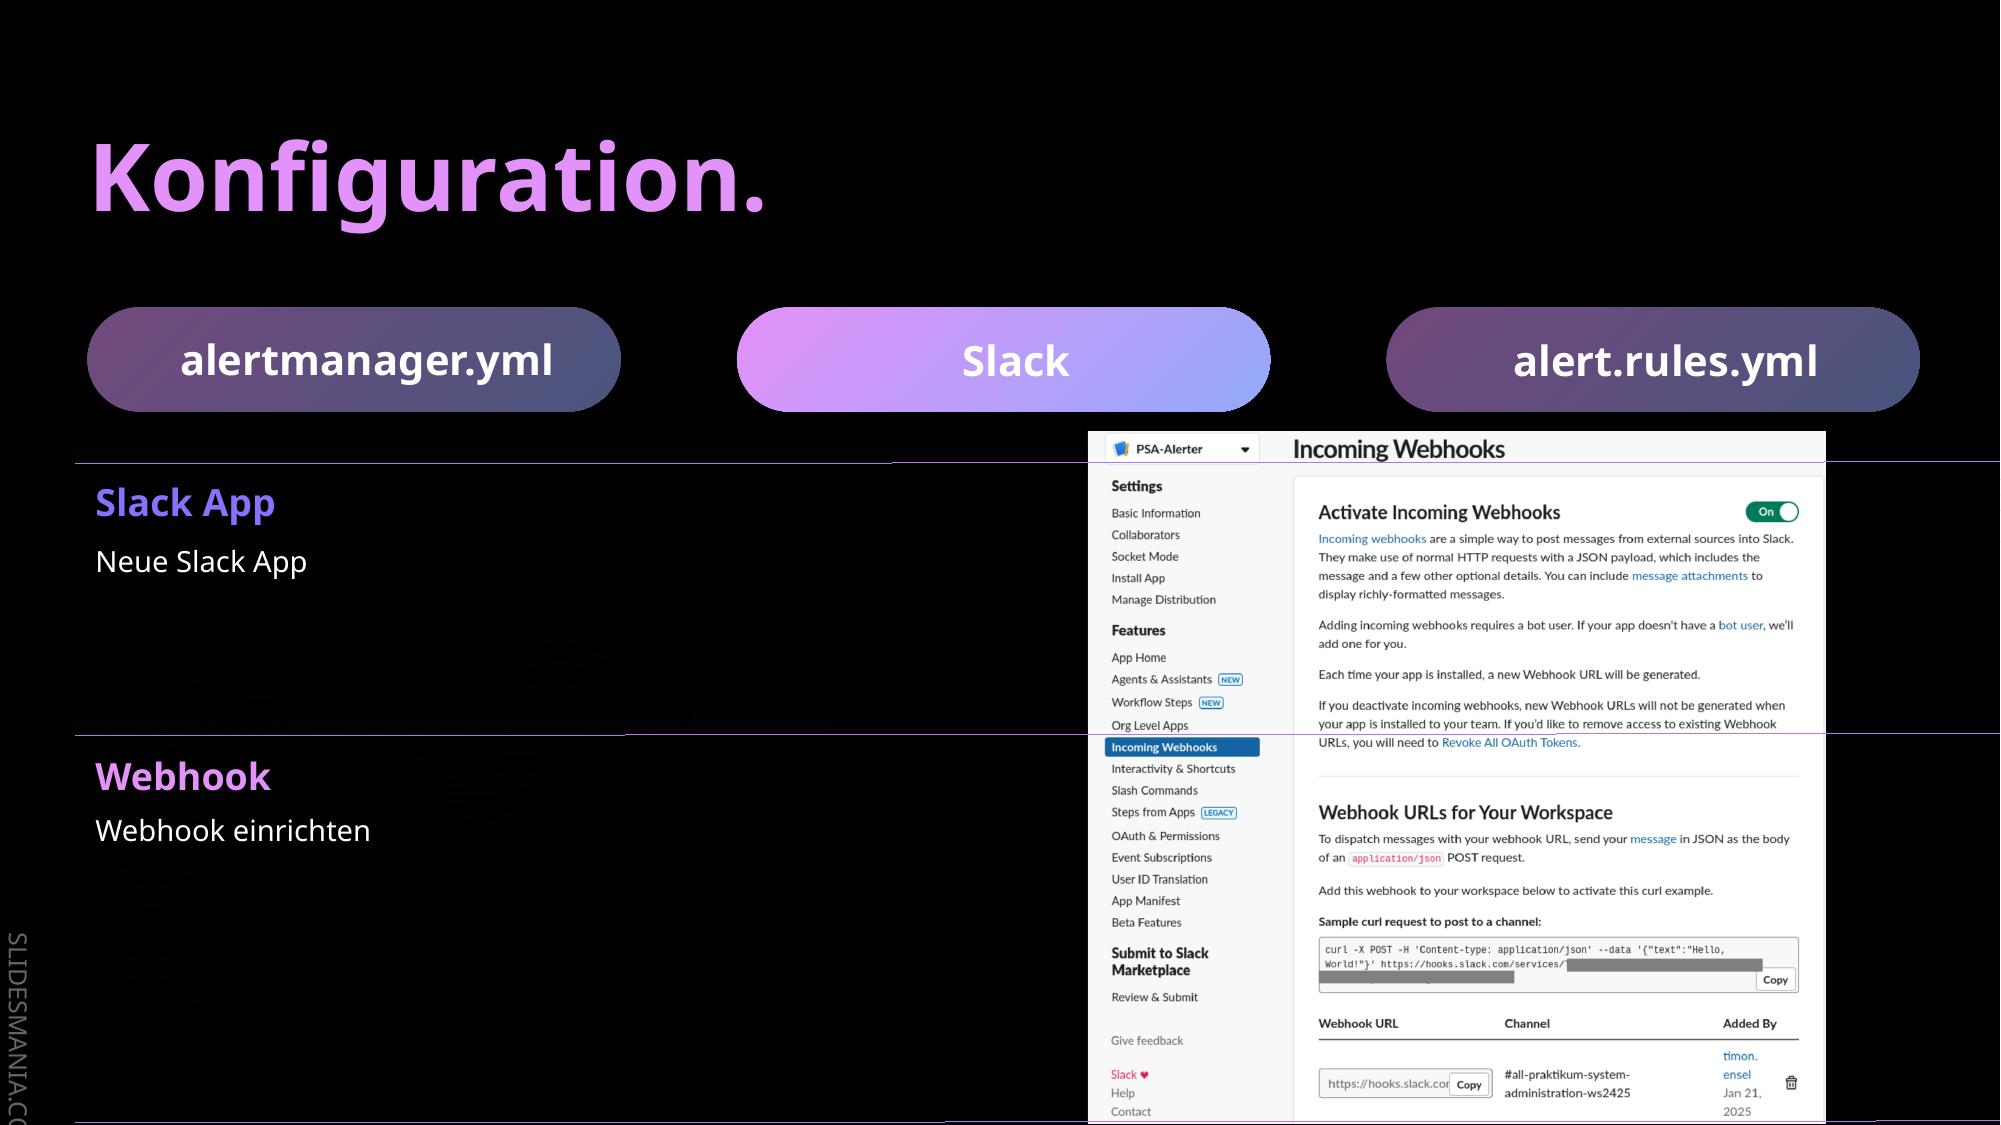

# Konfiguration.
alertmanager.yml
Slack
alert.rules.yml
Slack App
Neue Slack App
Webhook
Webhook einrichten